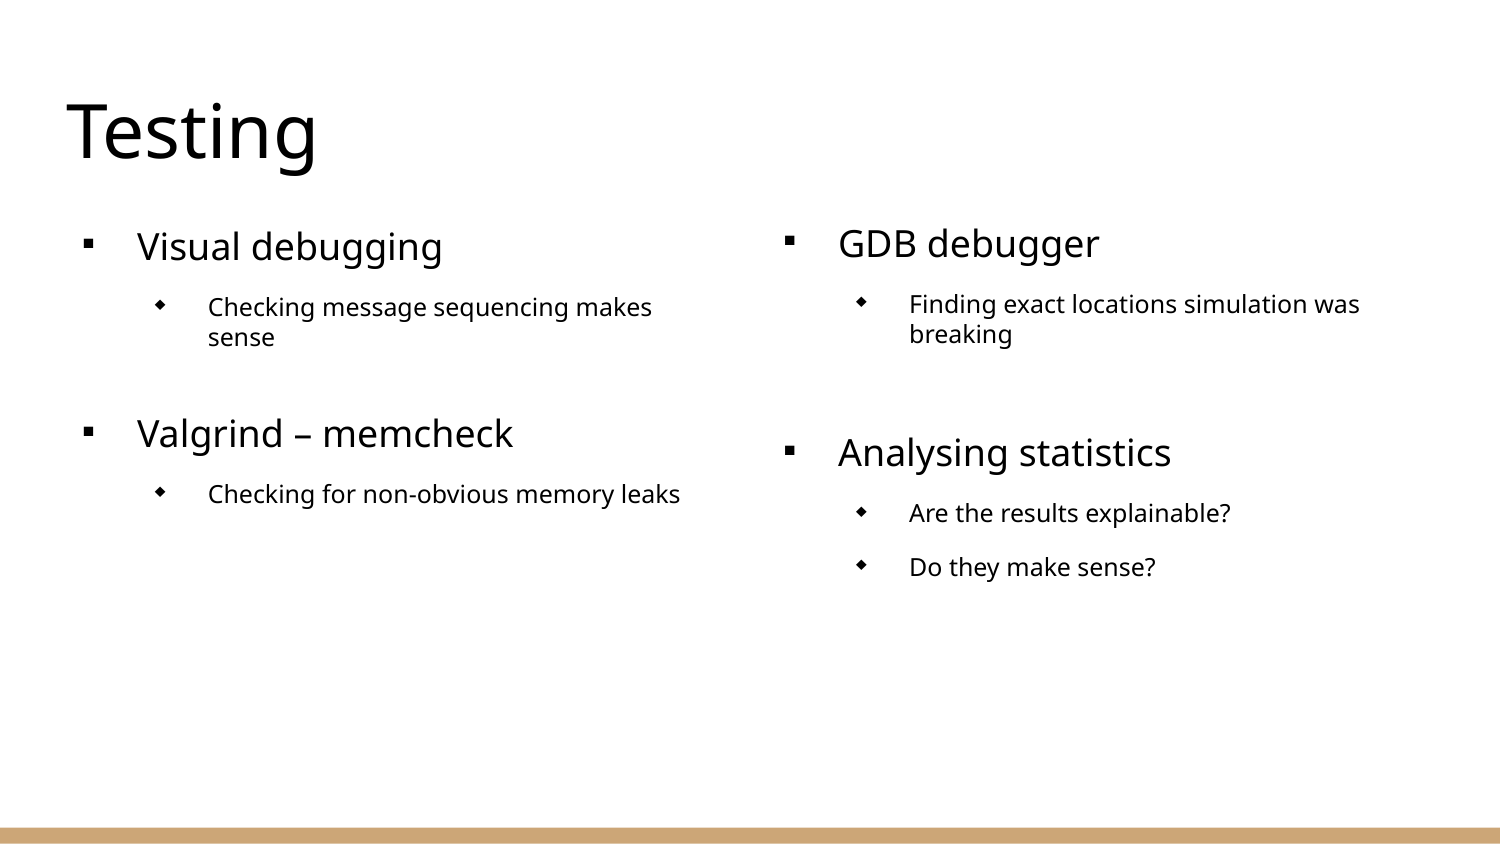

# Testing
Visual debugging
Checking message sequencing makes sense
Valgrind – memcheck
Checking for non-obvious memory leaks
GDB debugger
Finding exact locations simulation was breaking
Analysing statistics
Are the results explainable?
Do they make sense?